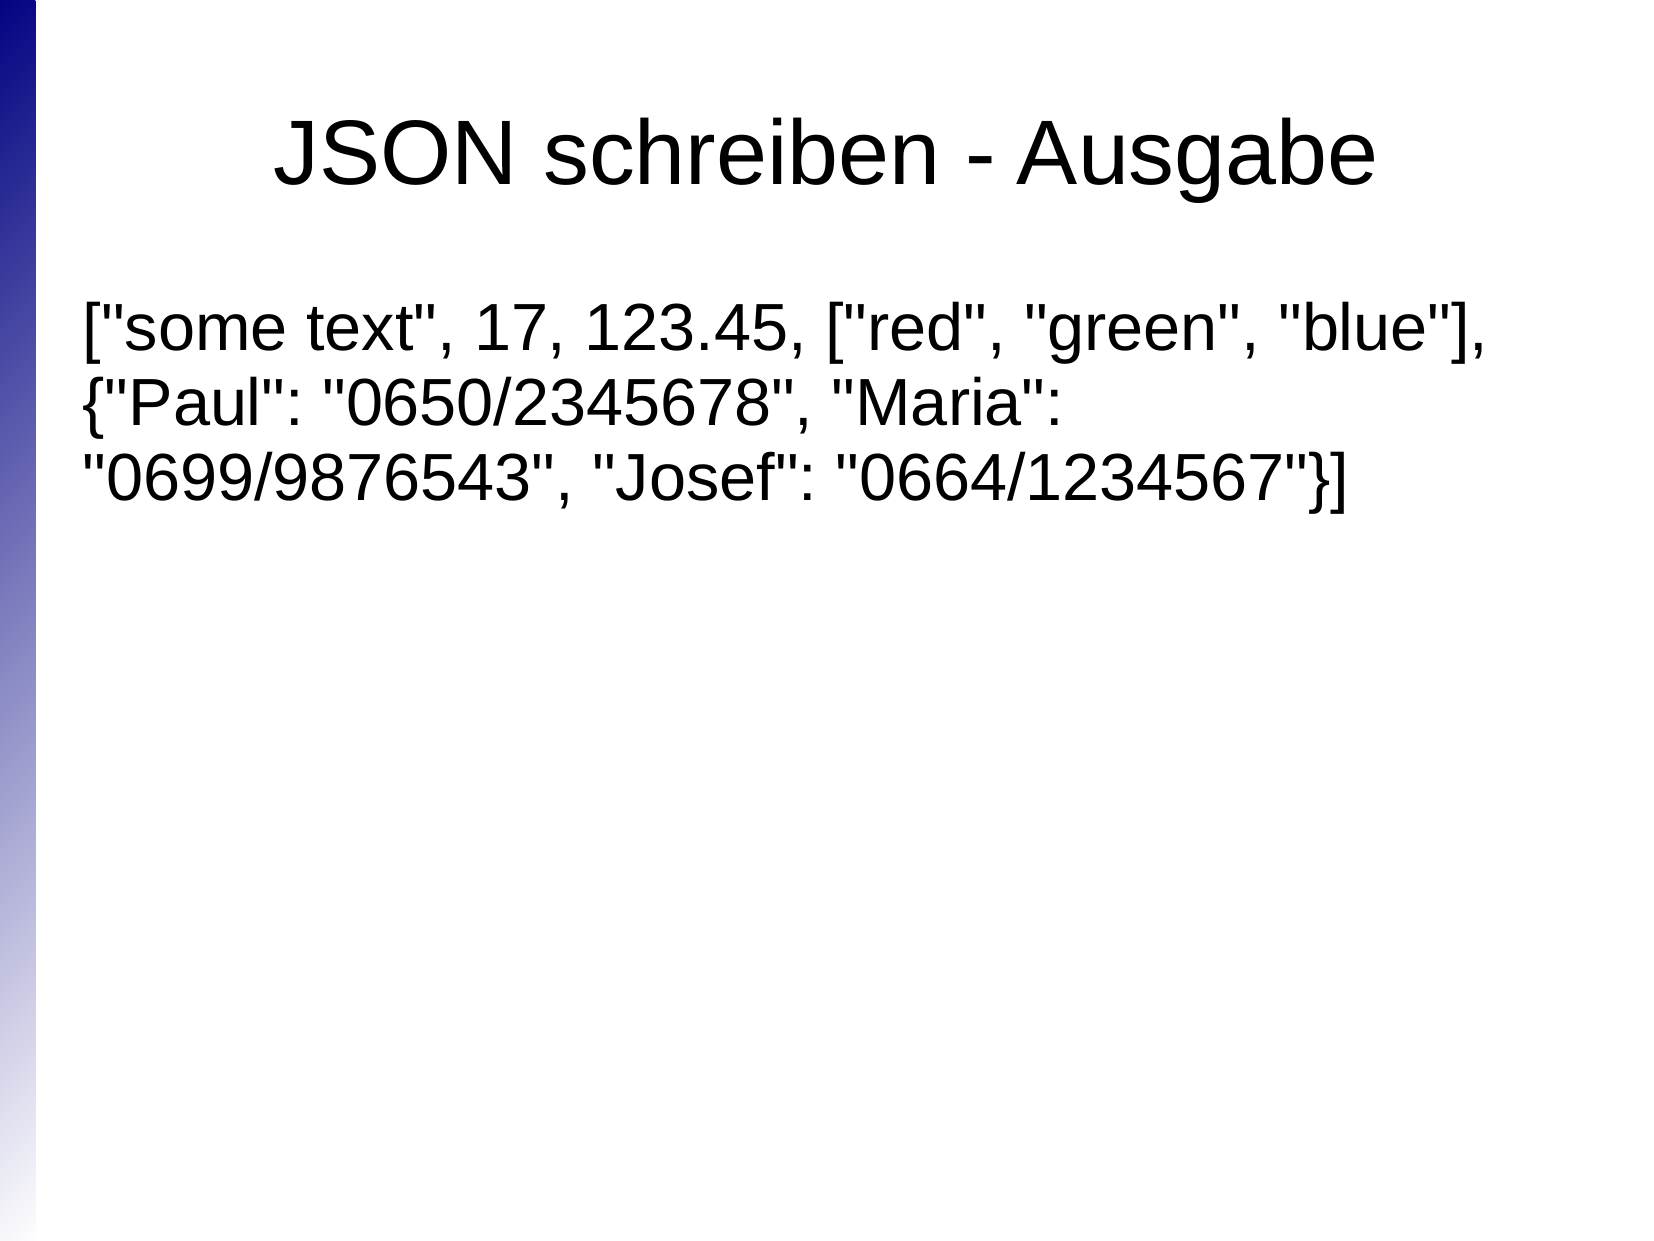

# JSON schreiben - Ausgabe
["some text", 17, 123.45, ["red", "green", "blue"], {"Paul": "0650/2345678", "Maria": "0699/9876543", "Josef": "0664/1234567"}]